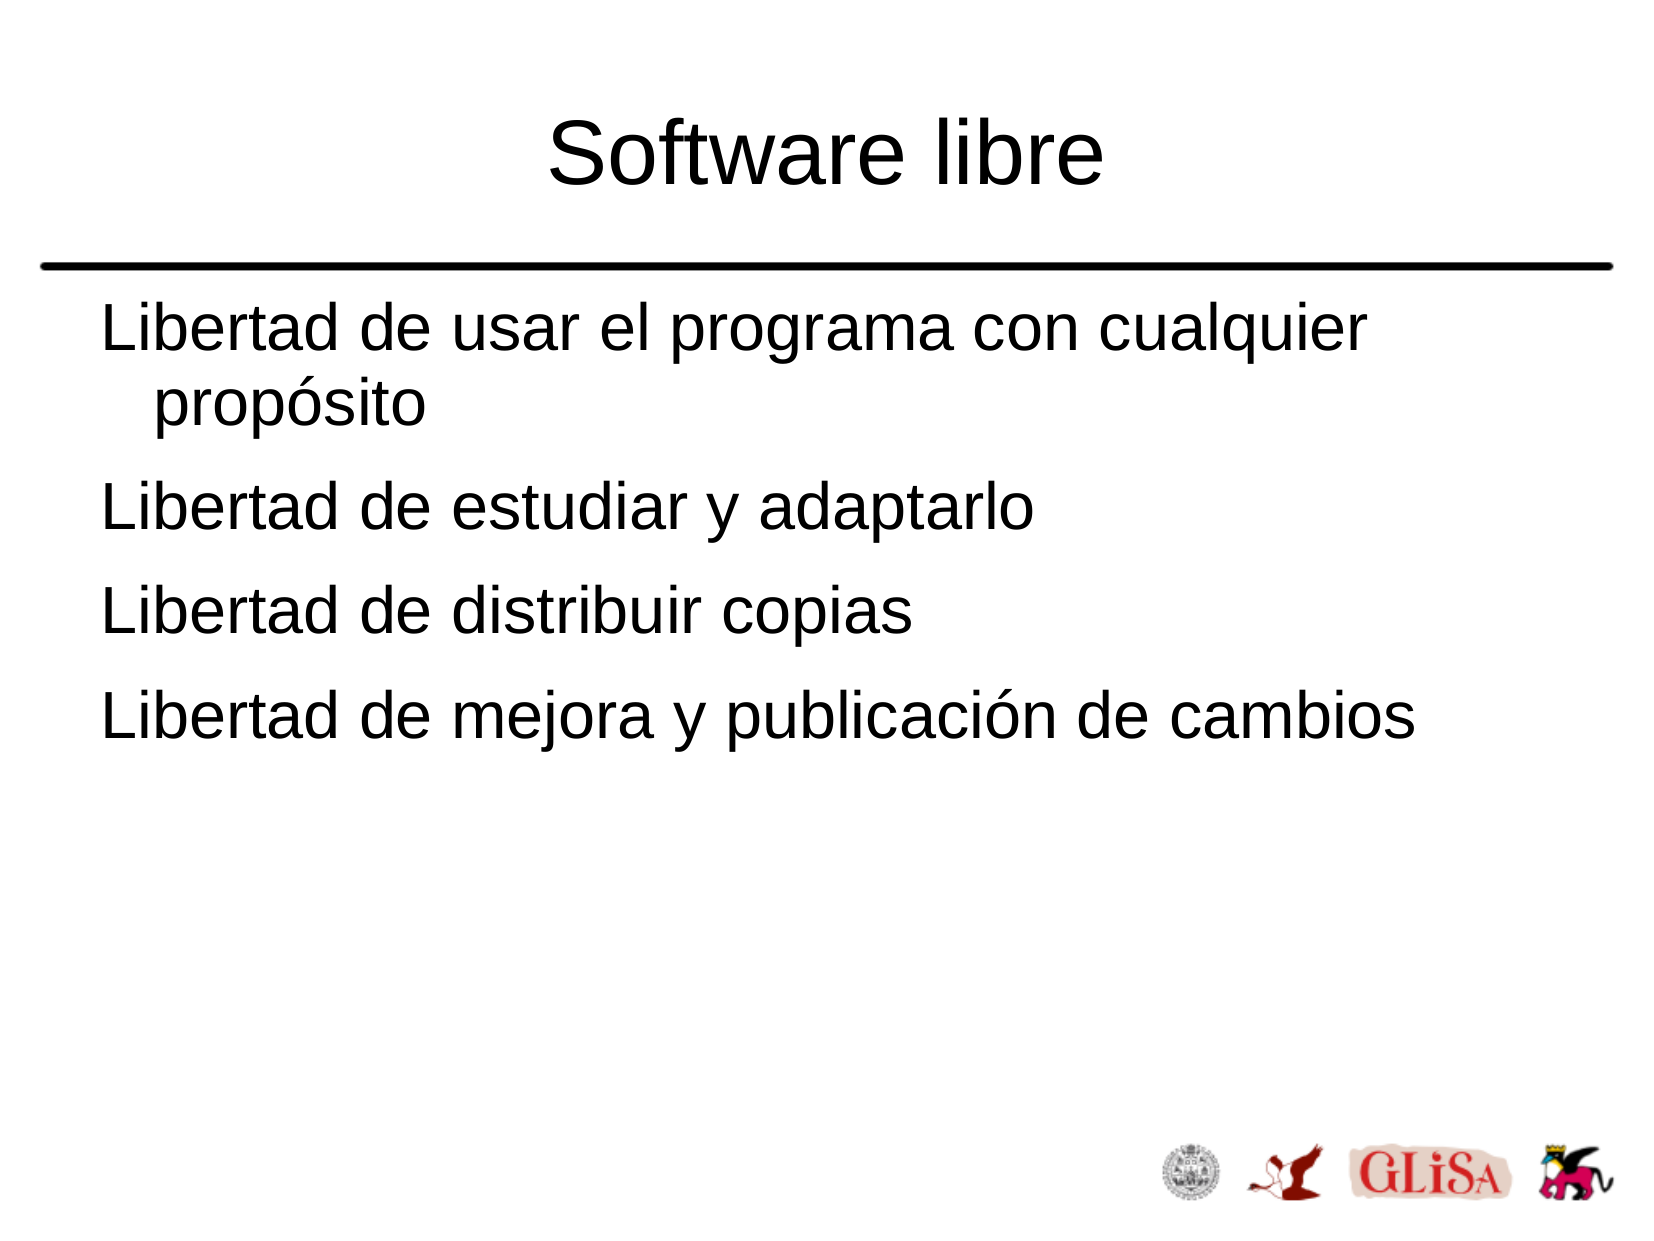

# Software libre
Libertad de usar el programa con cualquier propósito
Libertad de estudiar y adaptarlo
Libertad de distribuir copias
Libertad de mejora y publicación de cambios